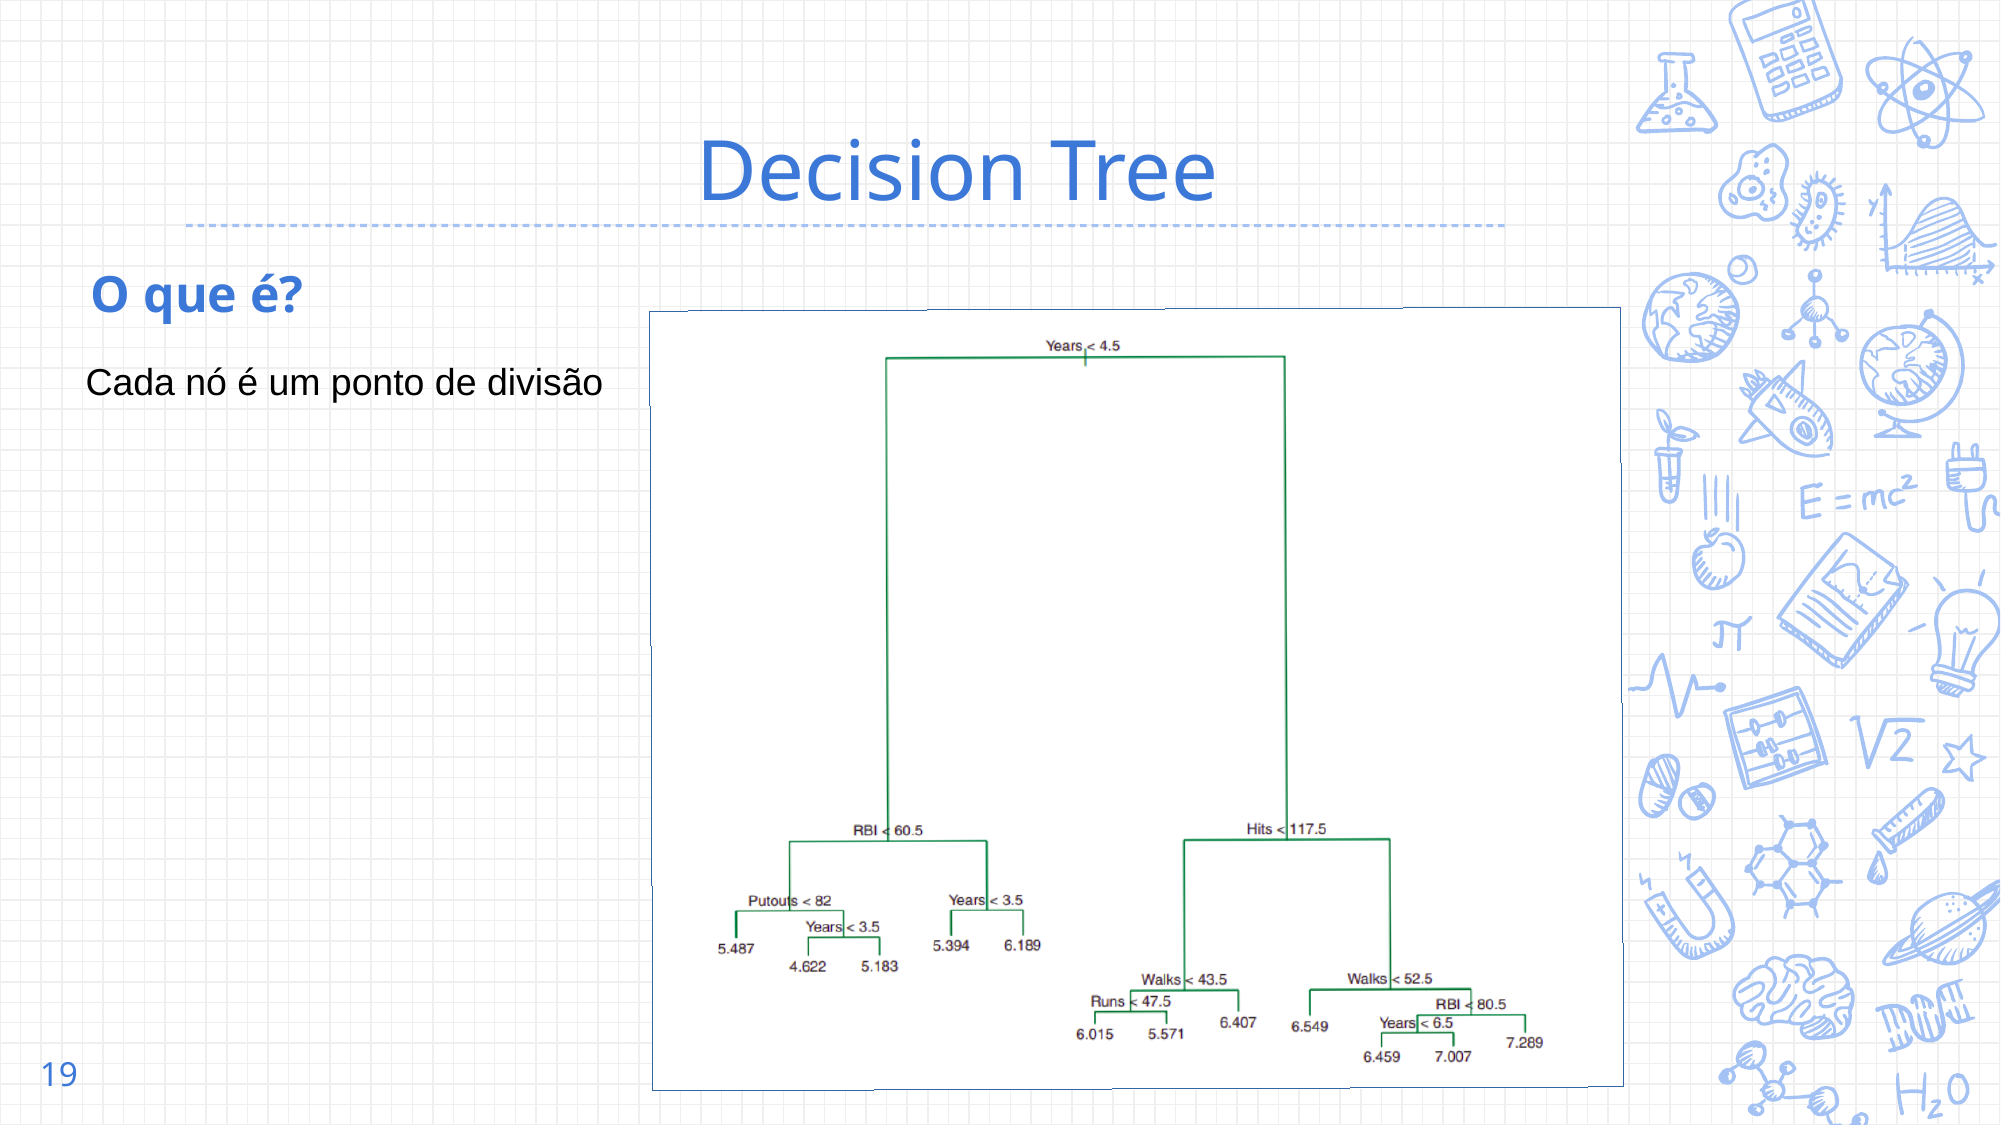

Decision Tree
O que é?
Cada nó é um ponto de divisão